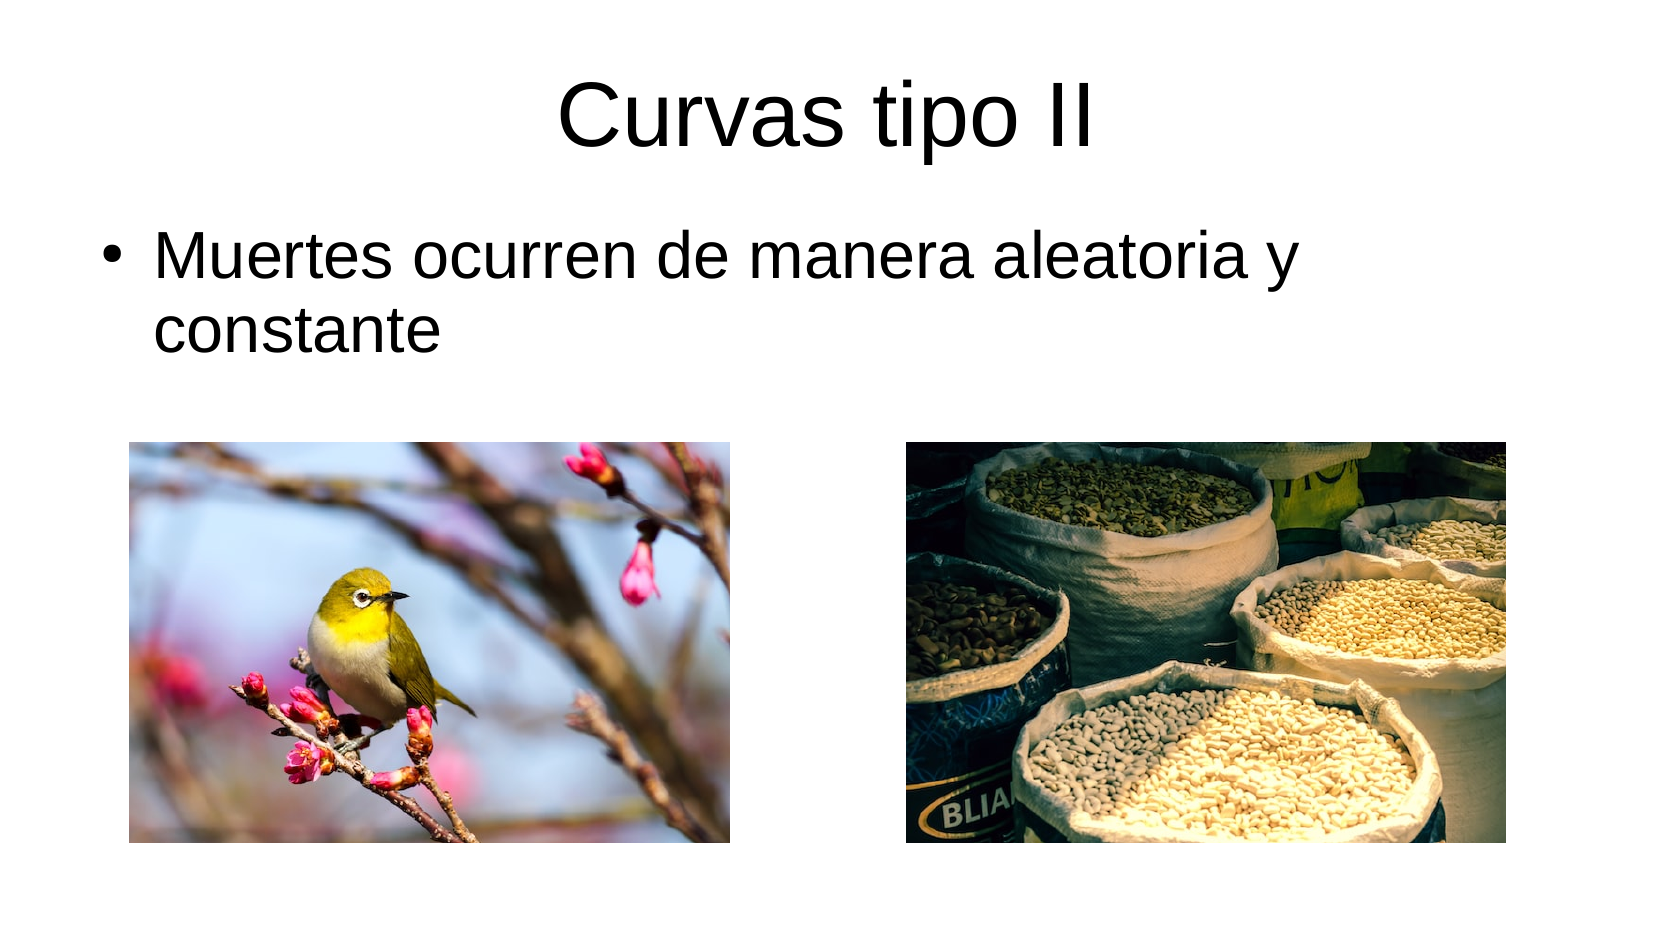

# Curvas tipo II
Muertes ocurren de manera aleatoria y constante